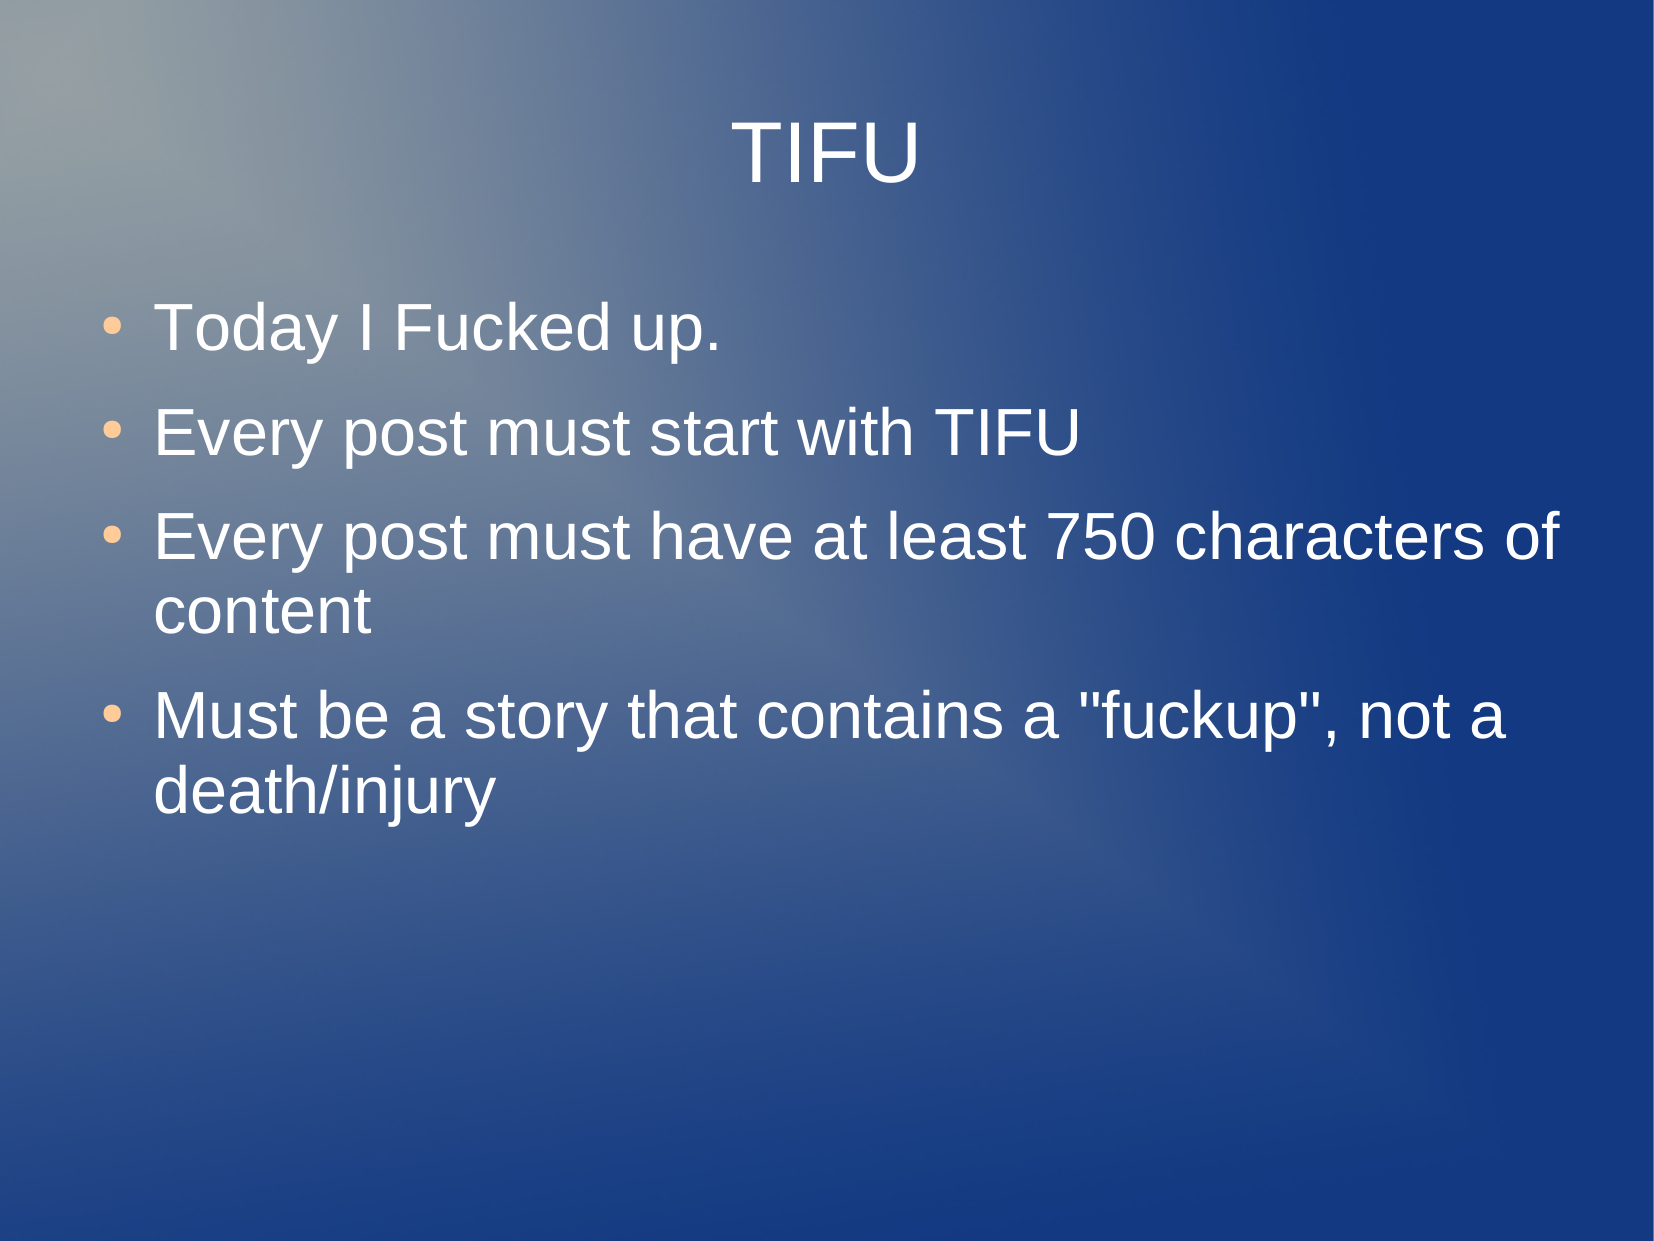

# TIFU
Today I Fucked up.
Every post must start with TIFU
Every post must have at least 750 characters of content
Must be a story that contains a "fuckup", not a death/injury